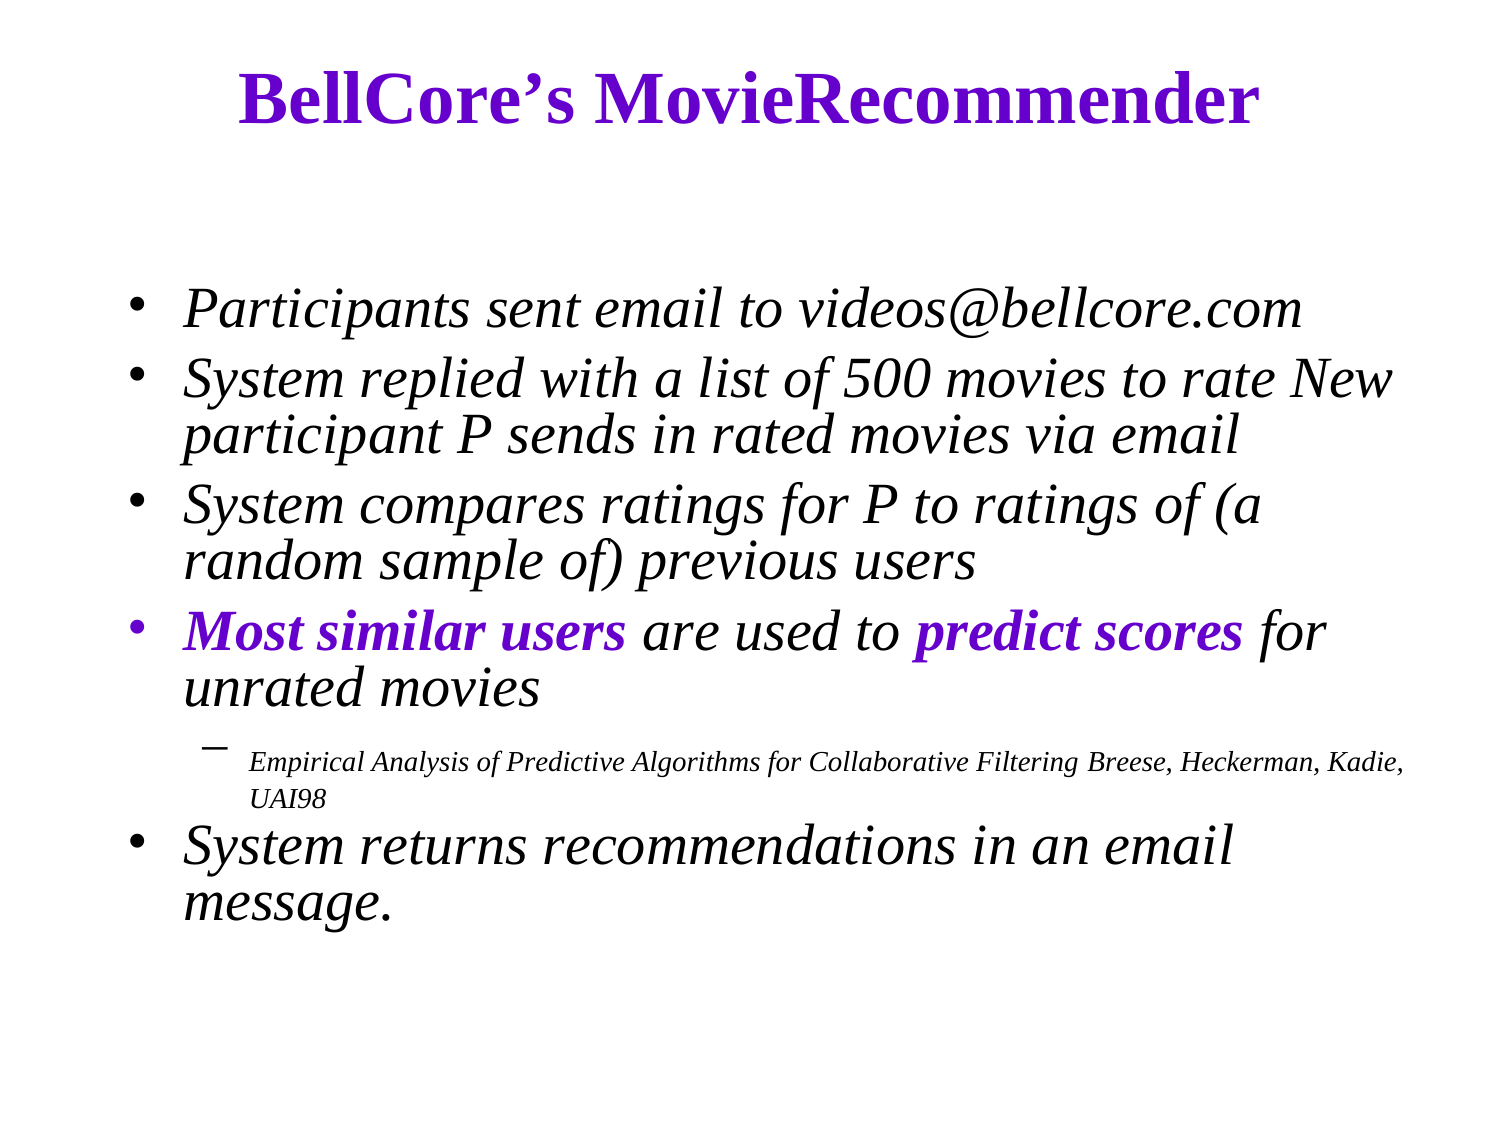

# BellCore’s MovieRecommender
Participants sent email to videos@bellcore.com
System replied with a list of 500 movies to rate New participant P sends in rated movies via email
System compares ratings for P to ratings of (a random sample of) previous users
Most similar users are used to predict scores for unrated movies
Empirical Analysis of Predictive Algorithms for Collaborative Filtering Breese, Heckerman, Kadie, UAI98
System returns recommendations in an email message.